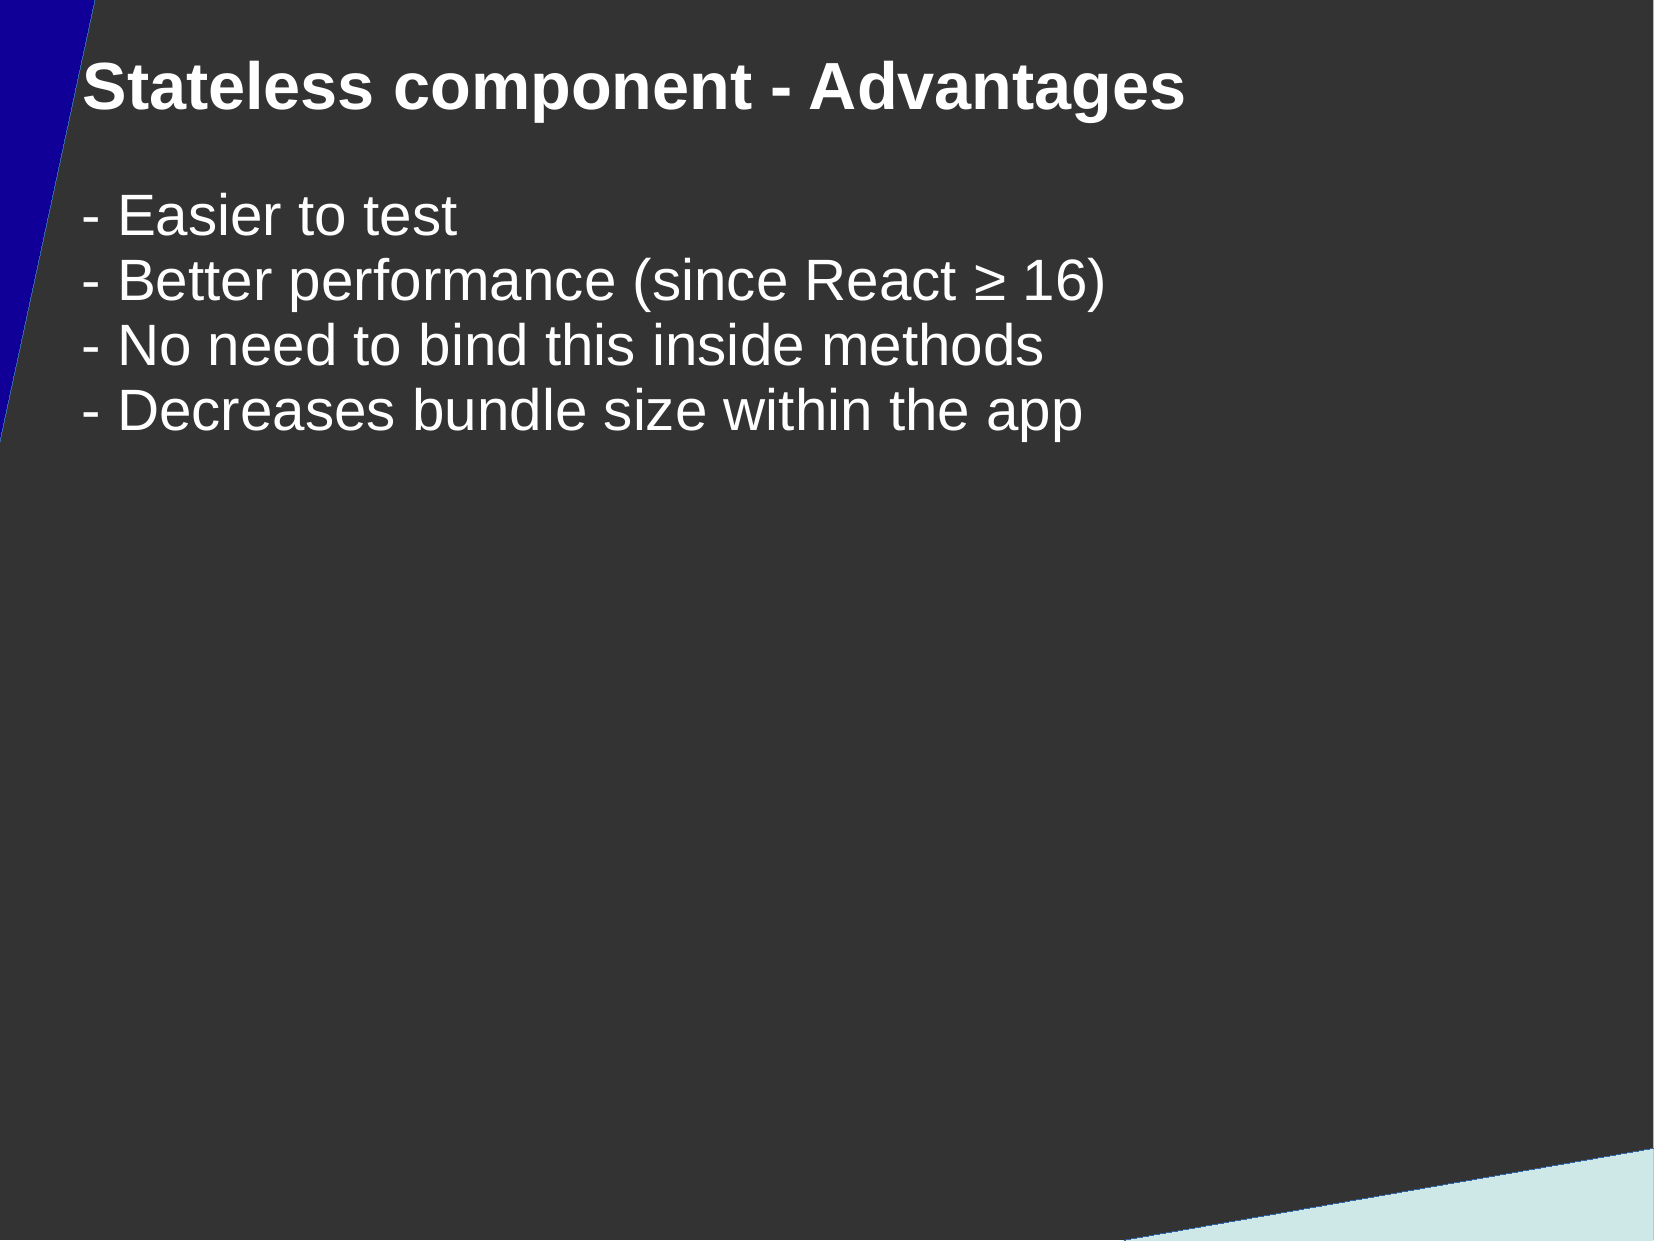

# Stateless component - Advantages
- Easier to test
- Better performance (since React ≥ 16)
- No need to bind this inside methods
- Decreases bundle size within the app